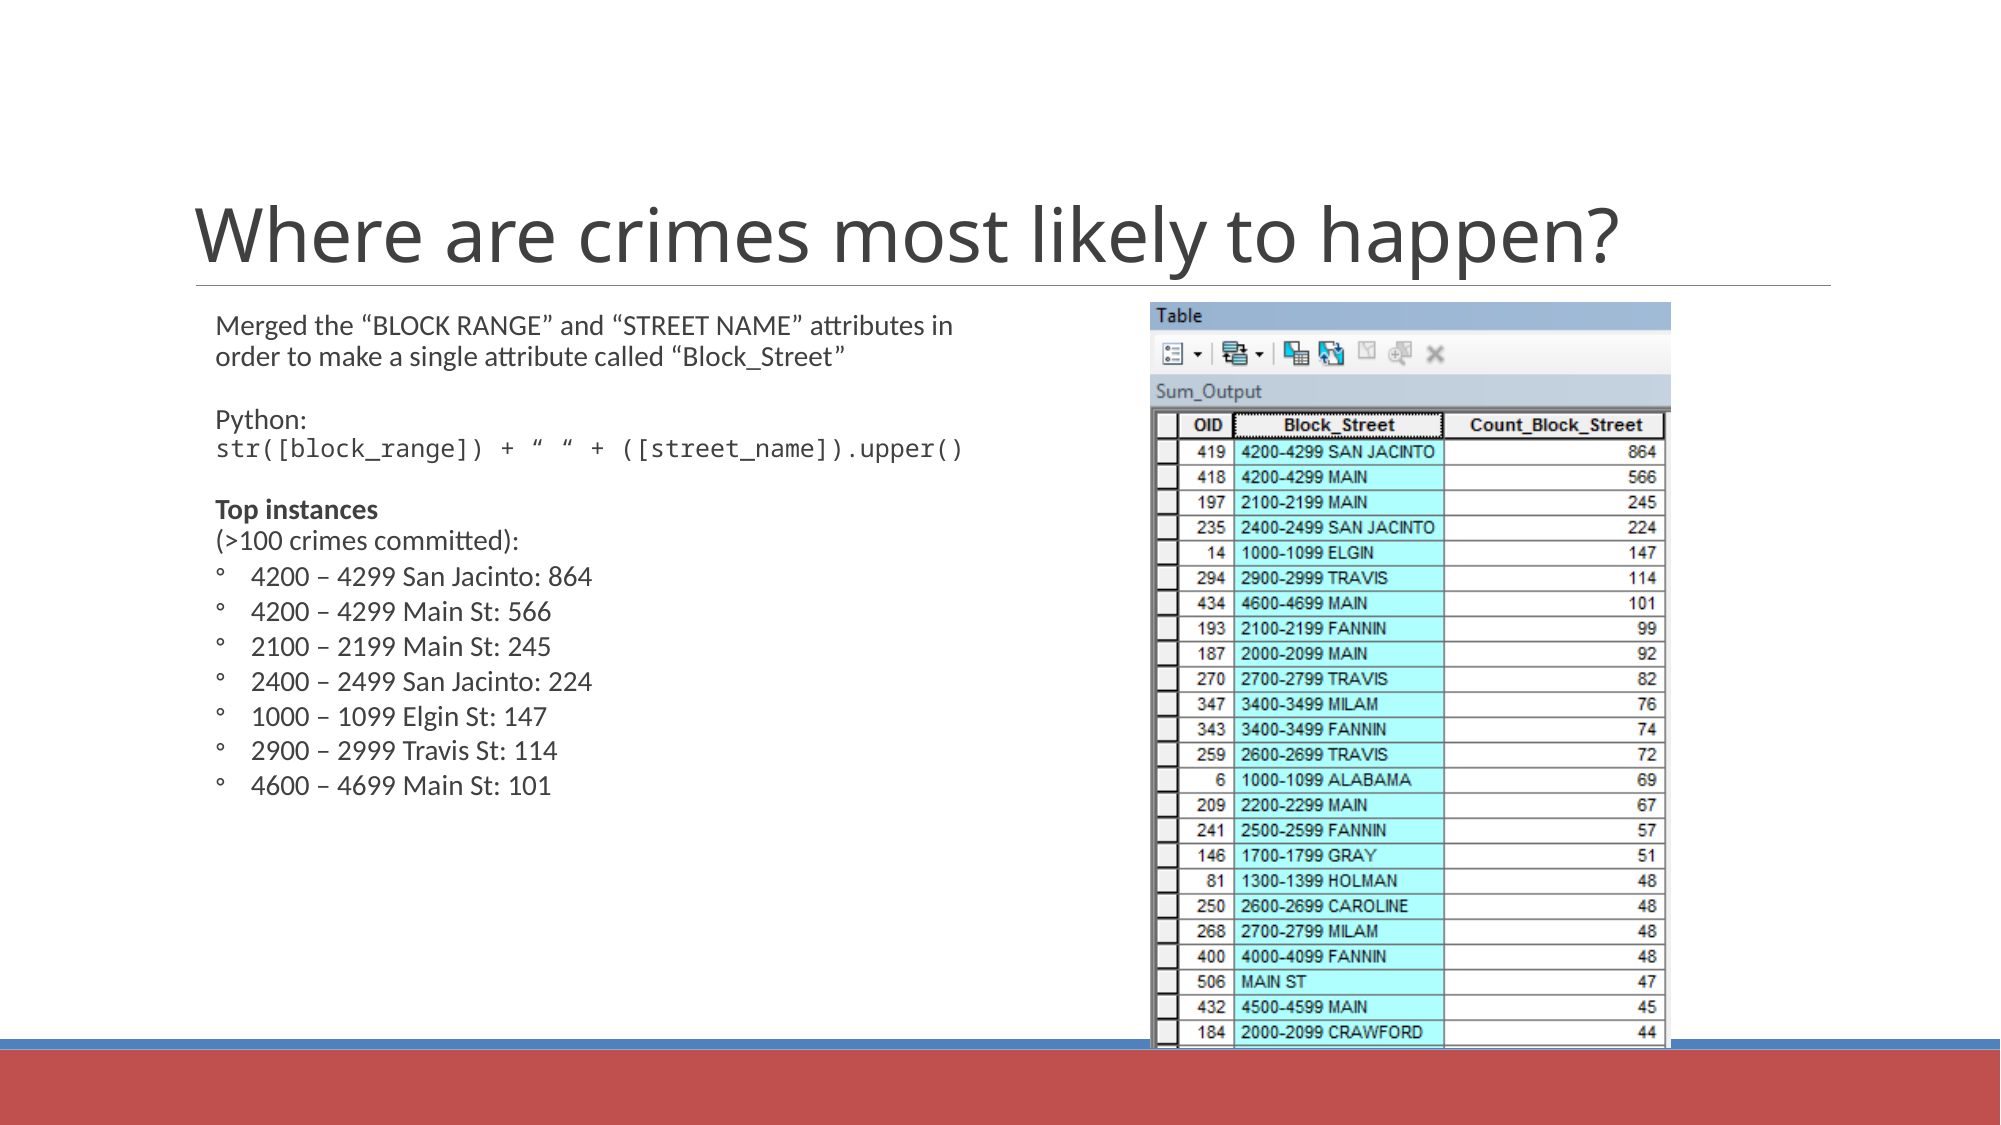

Where are crimes most likely to happen?
Merged the “BLOCK RANGE” and “STREET NAME” attributes in order to make a single attribute called “Block_Street”
Python:
str([block_range]) + “ “ + ([street_name]).upper()
Top instances
(>100 crimes committed):
4200 – 4299 San Jacinto: 864
4200 – 4299 Main St: 566
2100 – 2199 Main St: 245
2400 – 2499 San Jacinto: 224
1000 – 1099 Elgin St: 147
2900 – 2999 Travis St: 114
4600 – 4699 Main St: 101